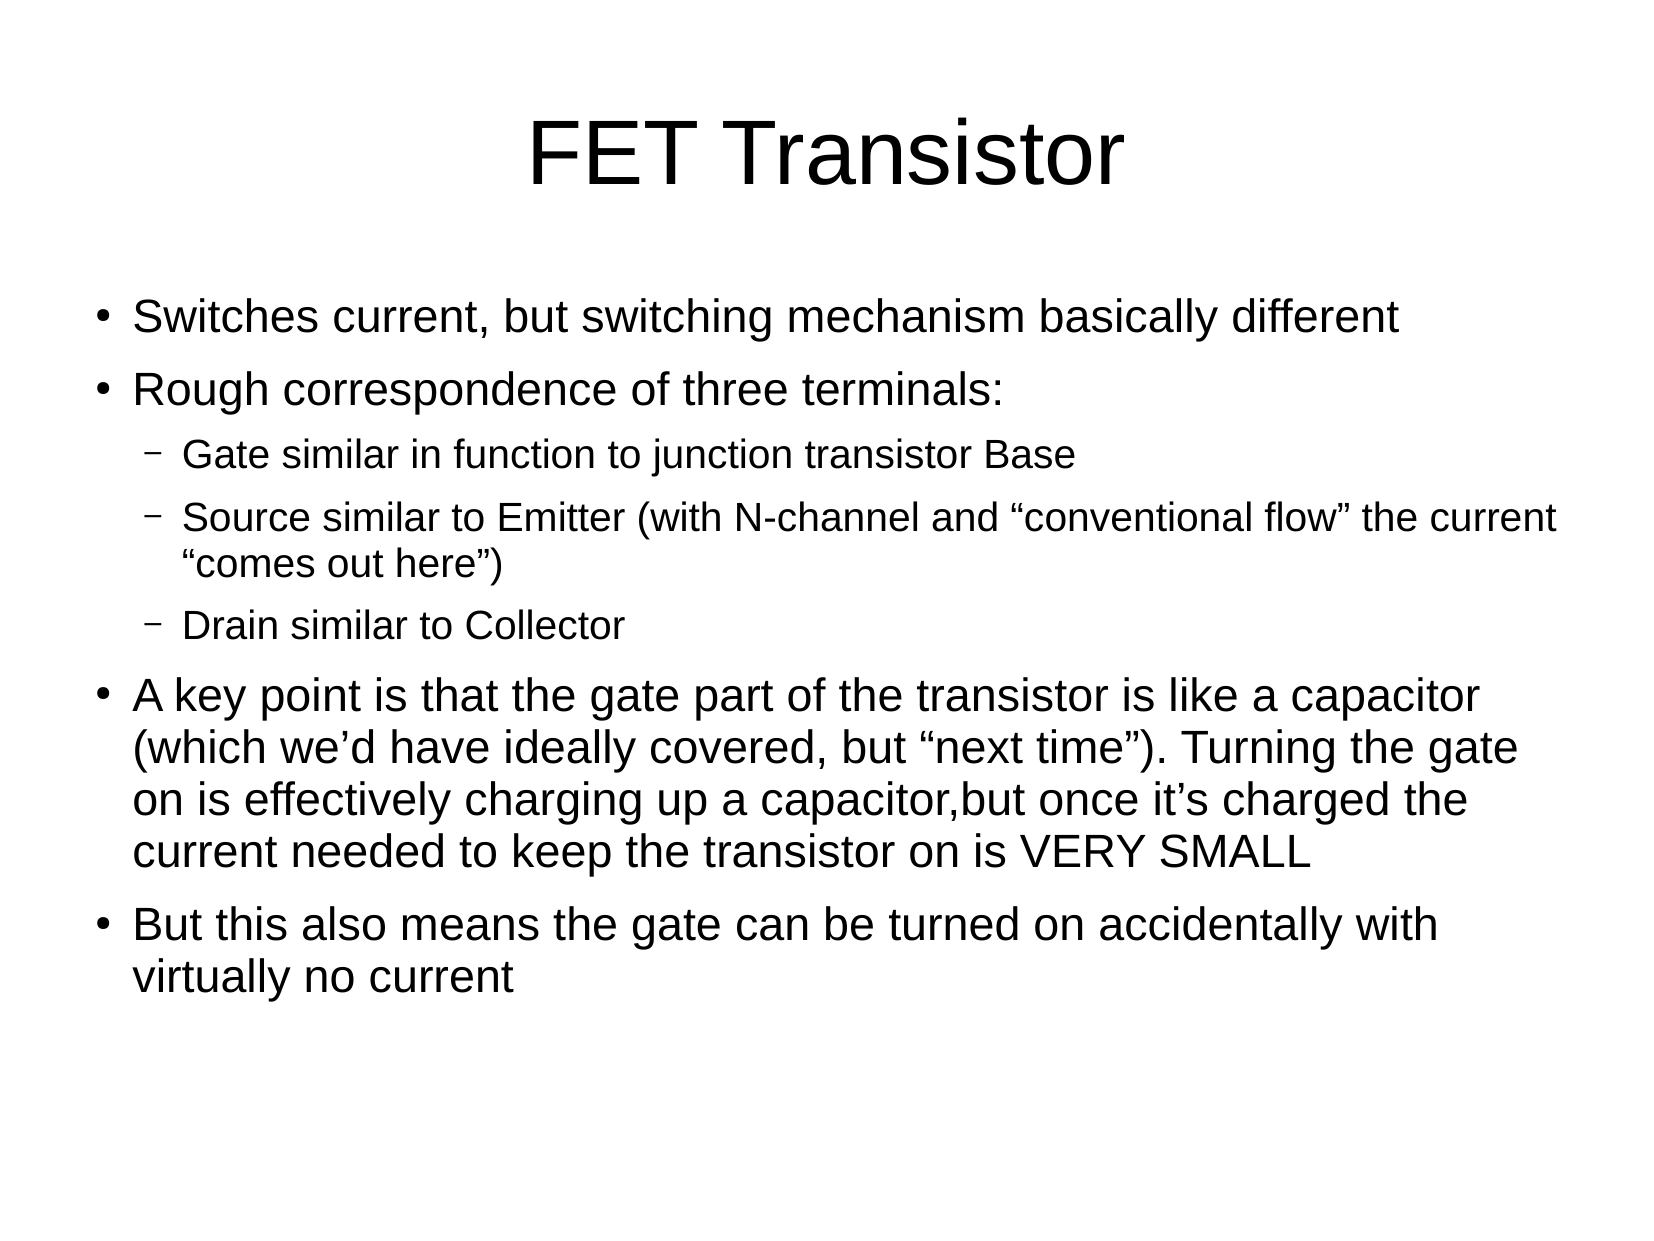

# FET Transistor
Switches current, but switching mechanism basically different
Rough correspondence of three terminals:
Gate similar in function to junction transistor Base
Source similar to Emitter (with N-channel and “conventional flow” the current “comes out here”)
Drain similar to Collector
A key point is that the gate part of the transistor is like a capacitor (which we’d have ideally covered, but “next time”). Turning the gate on is effectively charging up a capacitor,but once it’s charged the current needed to keep the transistor on is VERY SMALL
But this also means the gate can be turned on accidentally with virtually no current